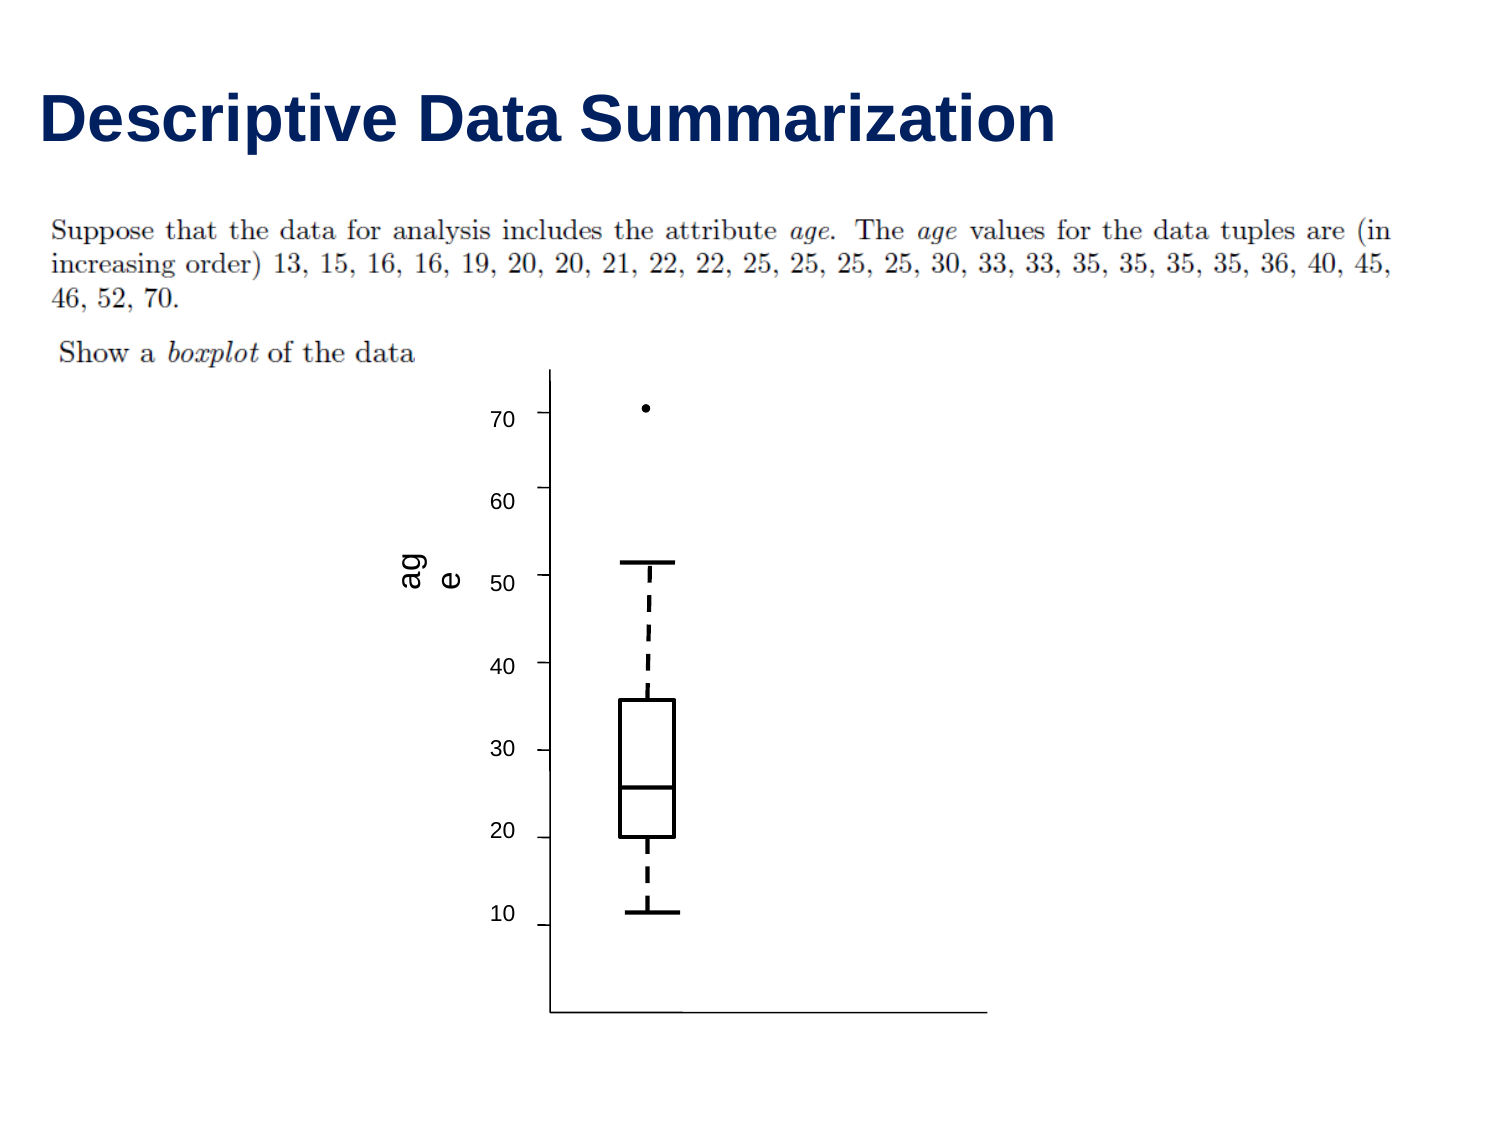

# Descriptive Data Summarization
70
60
50
40
30
20
10
age